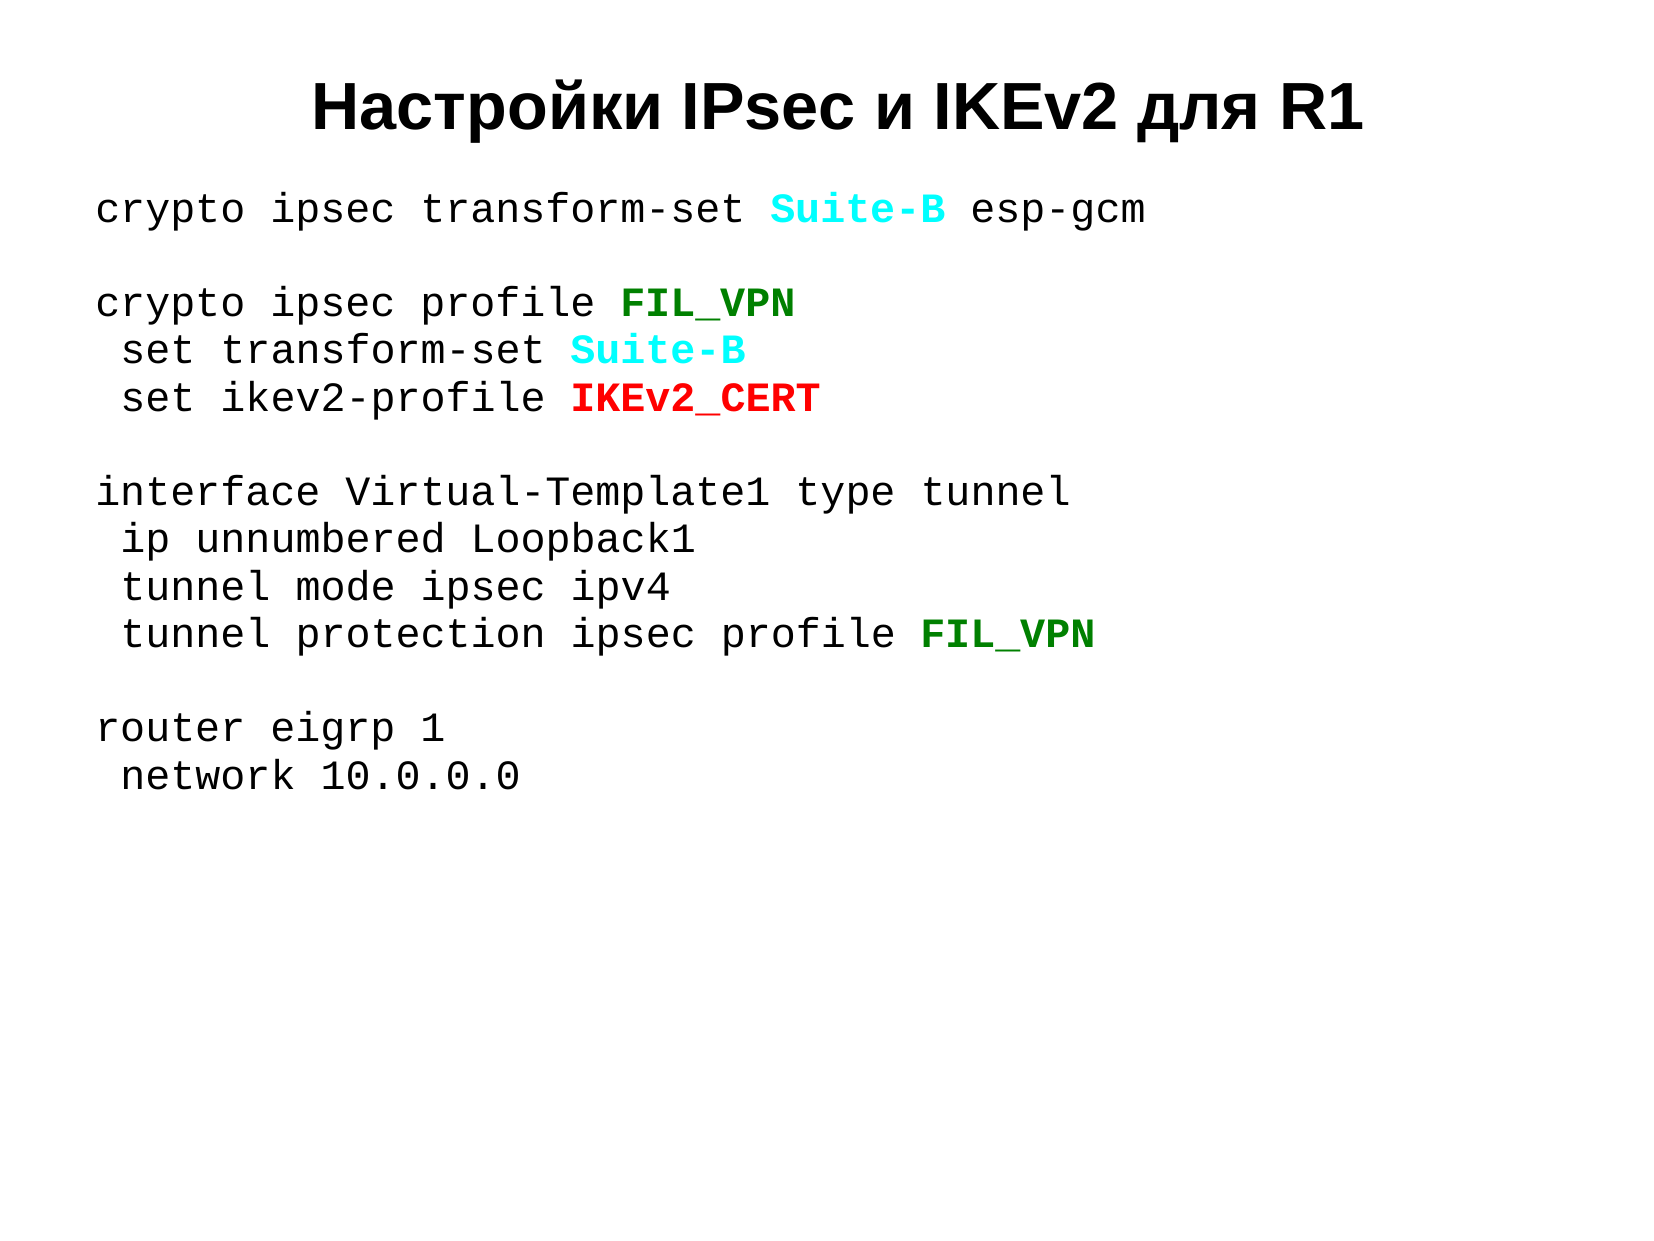

Настройки IPsec и IKEv2 для R1
# crypto ipsec transform-set Suite-B esp-gcm
crypto ipsec profile FIL_VPN
 set transform-set Suite-B
 set ikev2-profile IKEv2_CERT
interface Virtual-Template1 type tunnel
 ip unnumbered Loopback1
 tunnel mode ipsec ipv4
 tunnel protection ipsec profile FIL_VPN
router eigrp 1
 network 10.0.0.0